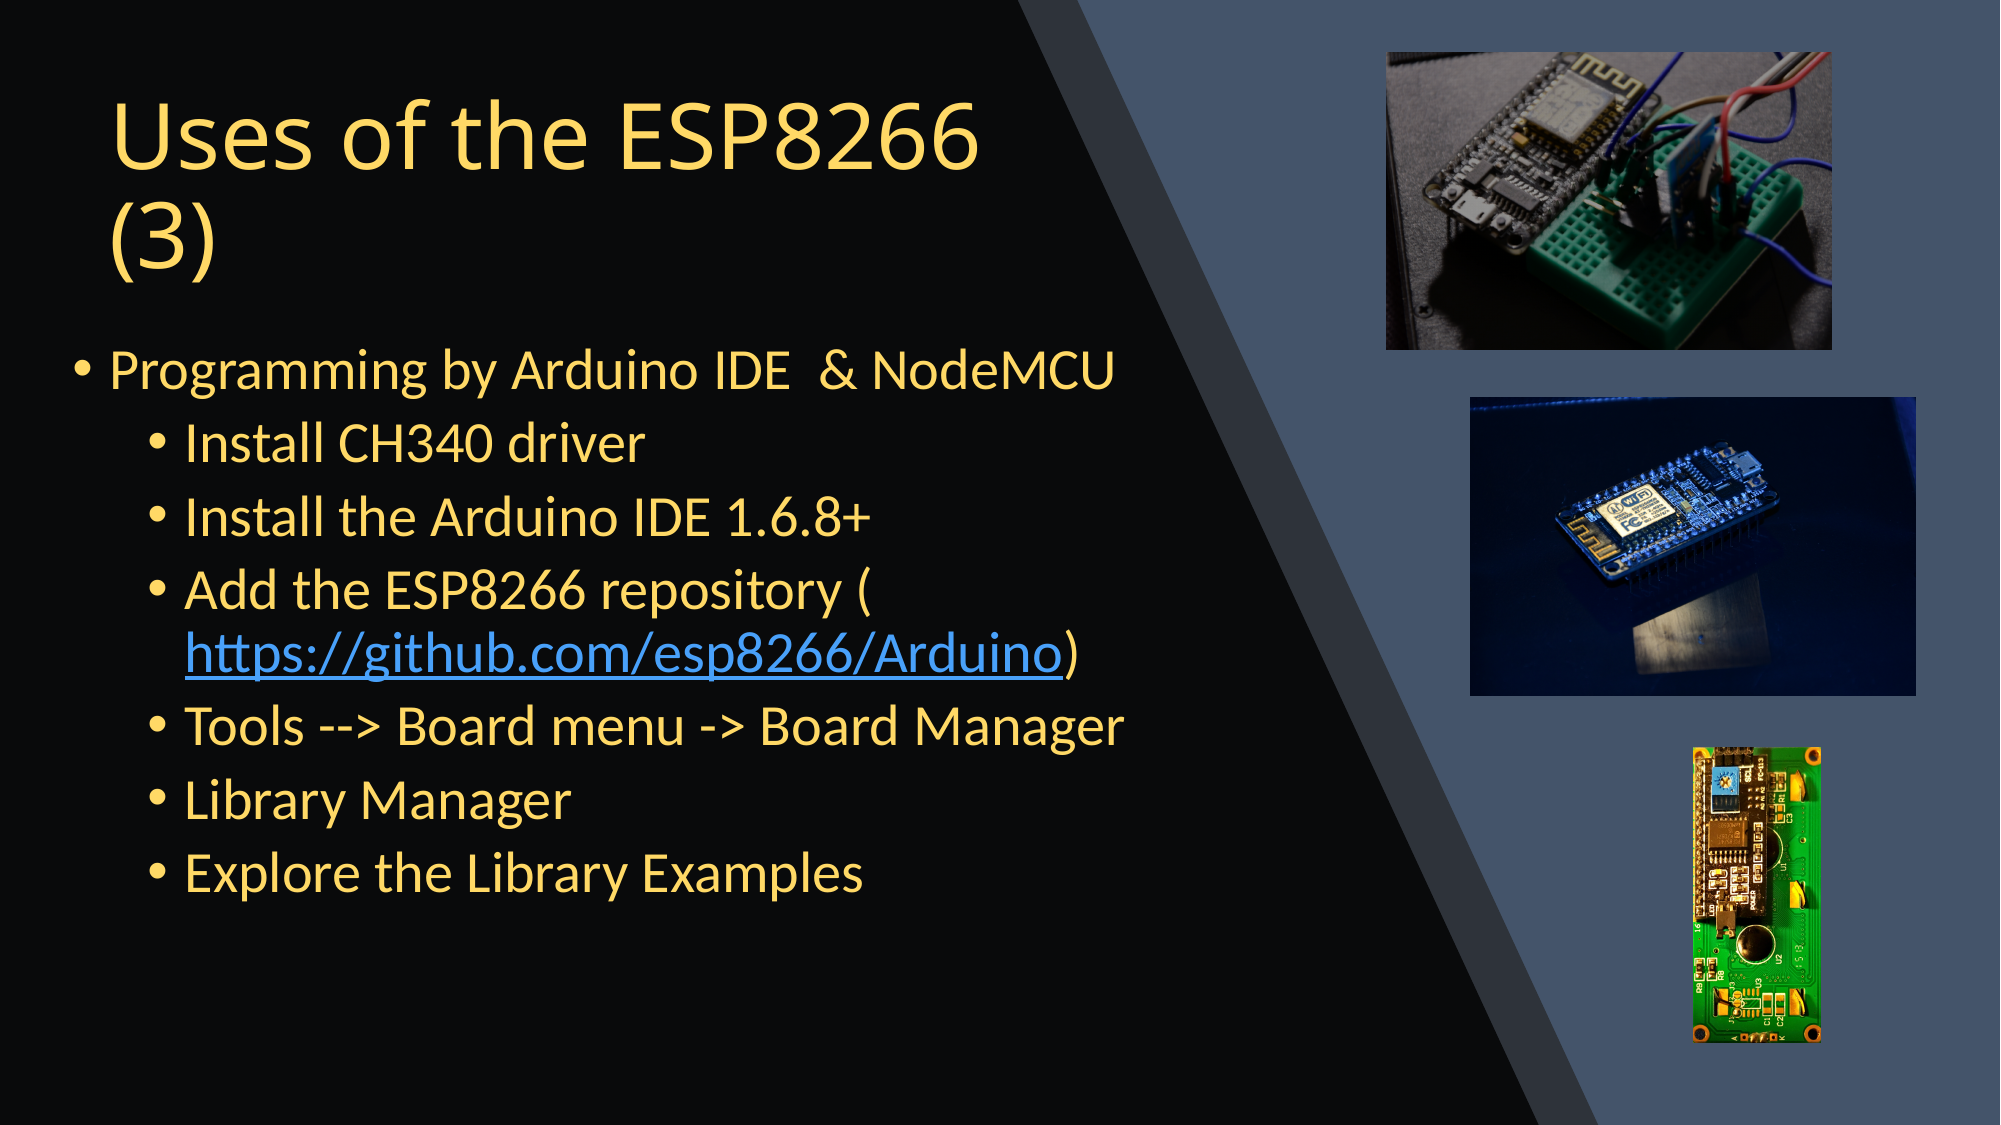

# Uses of the ESP8266 (3)
Programming by Arduino IDE & NodeMCU
Install CH340 driver
Install the Arduino IDE 1.6.8+
Add the ESP8266 repository (https://github.com/esp8266/Arduino)
Tools --> Board menu -> Board Manager
Library Manager
Explore the Library Examples